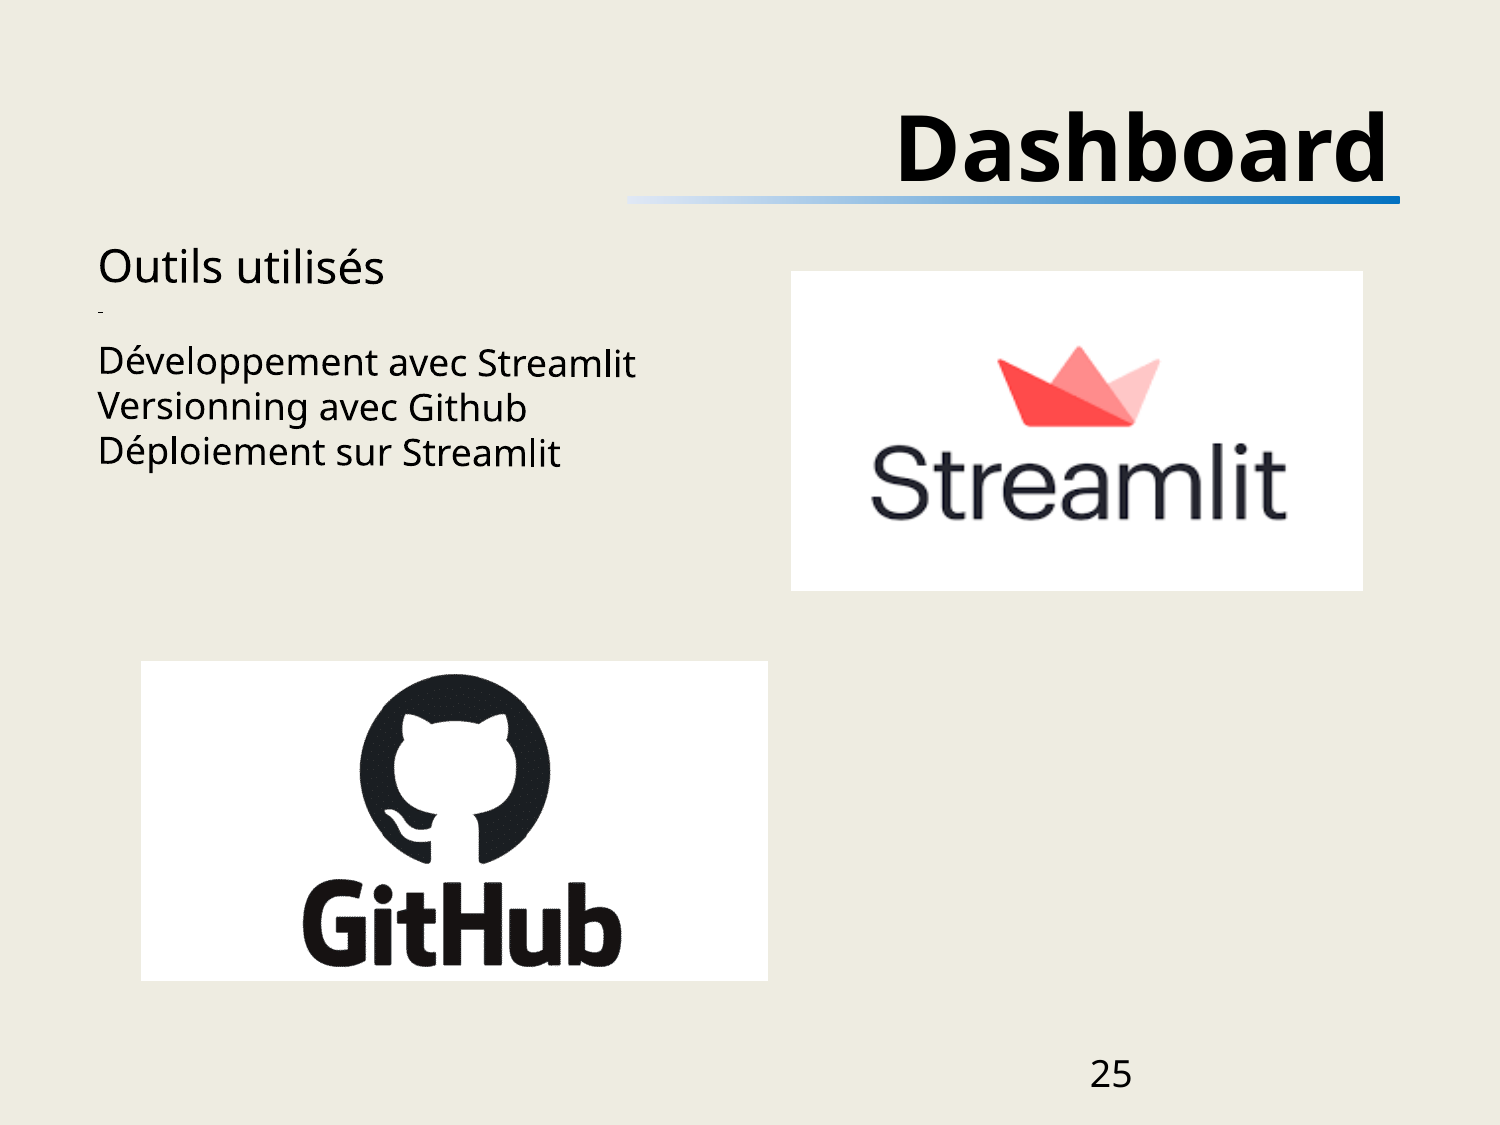

# Dashboard
Outils utilisés
Développement avec Streamlit
Versionning avec Github
Déploiement sur Streamlit